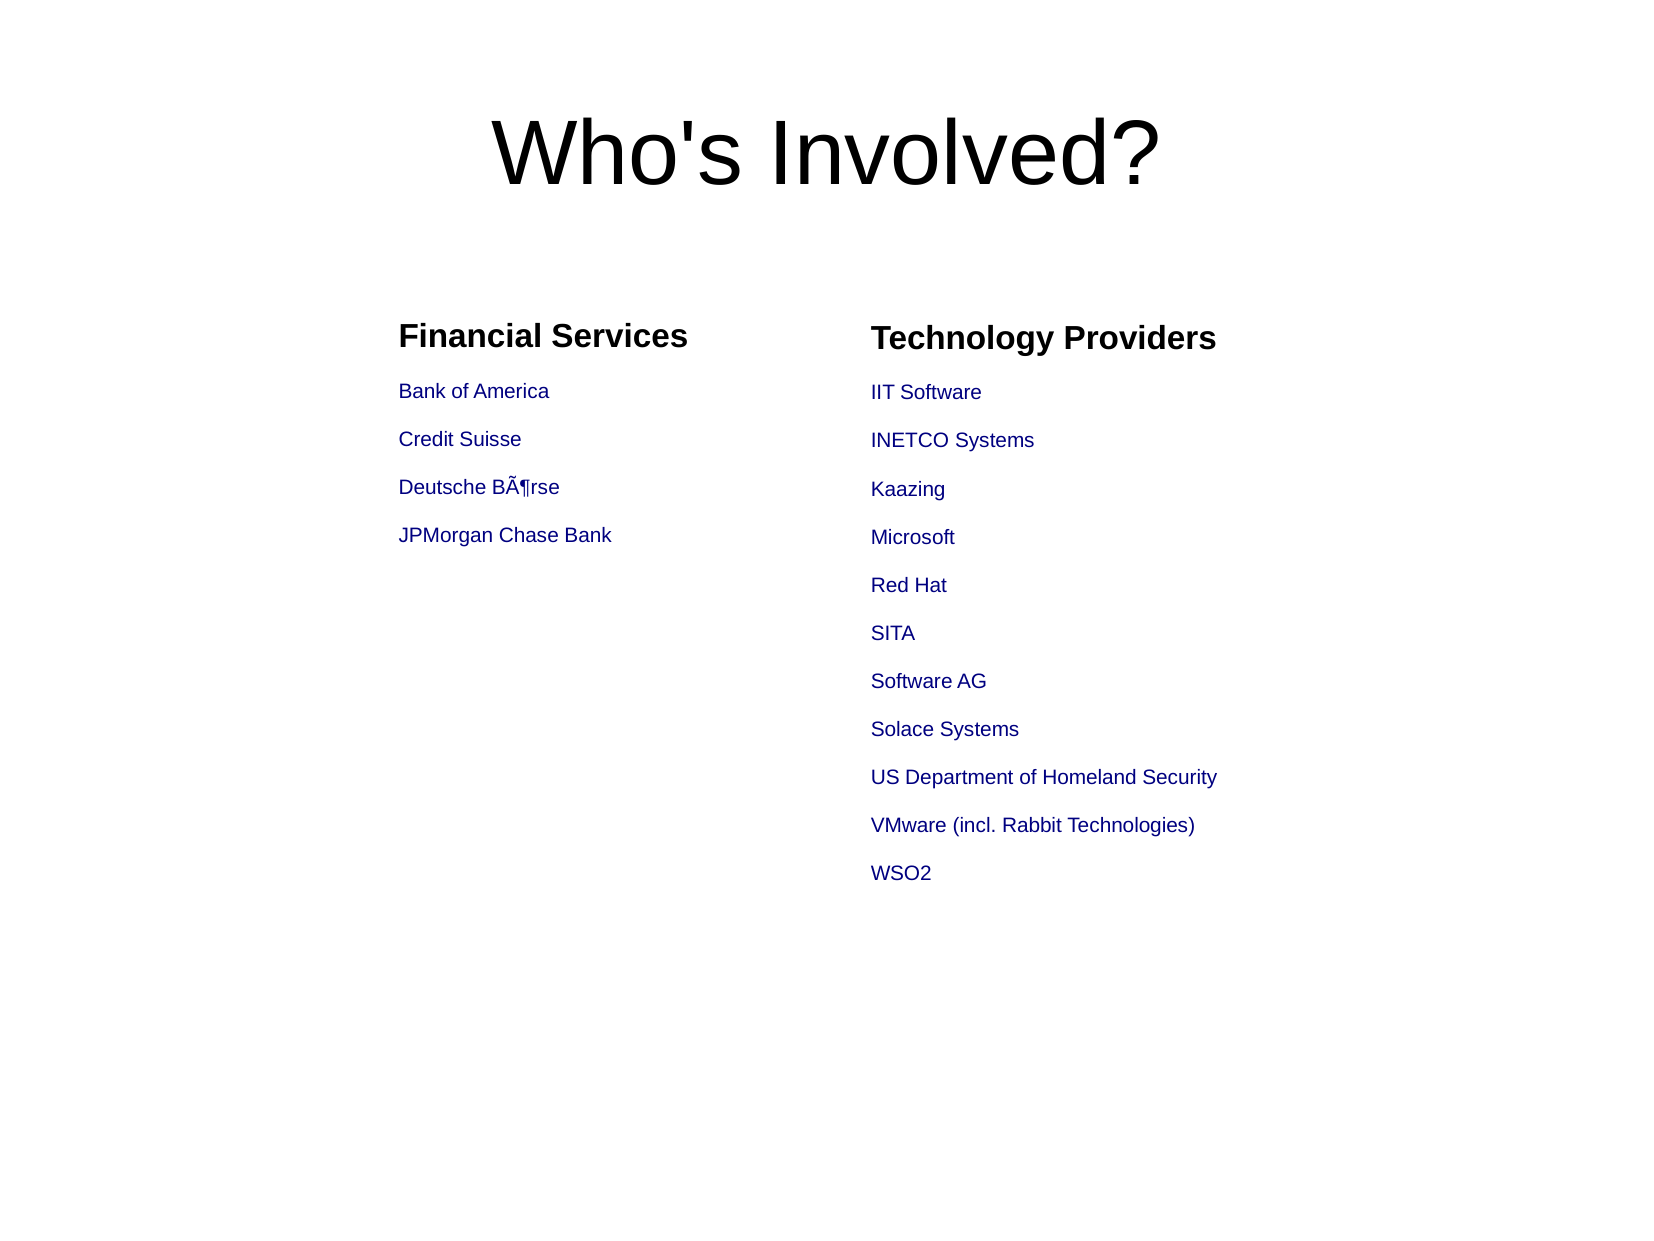

# Who's Involved?
Financial Services
Bank of America
Credit Suisse
Deutsche BÃ¶rse
JPMorgan Chase Bank
Technology Providers
IIT Software
INETCO Systems
Kaazing
Microsoft
Red Hat
SITA
Software AG
Solace Systems
US Department of Homeland Security
VMware (incl. Rabbit Technologies)
WSO2